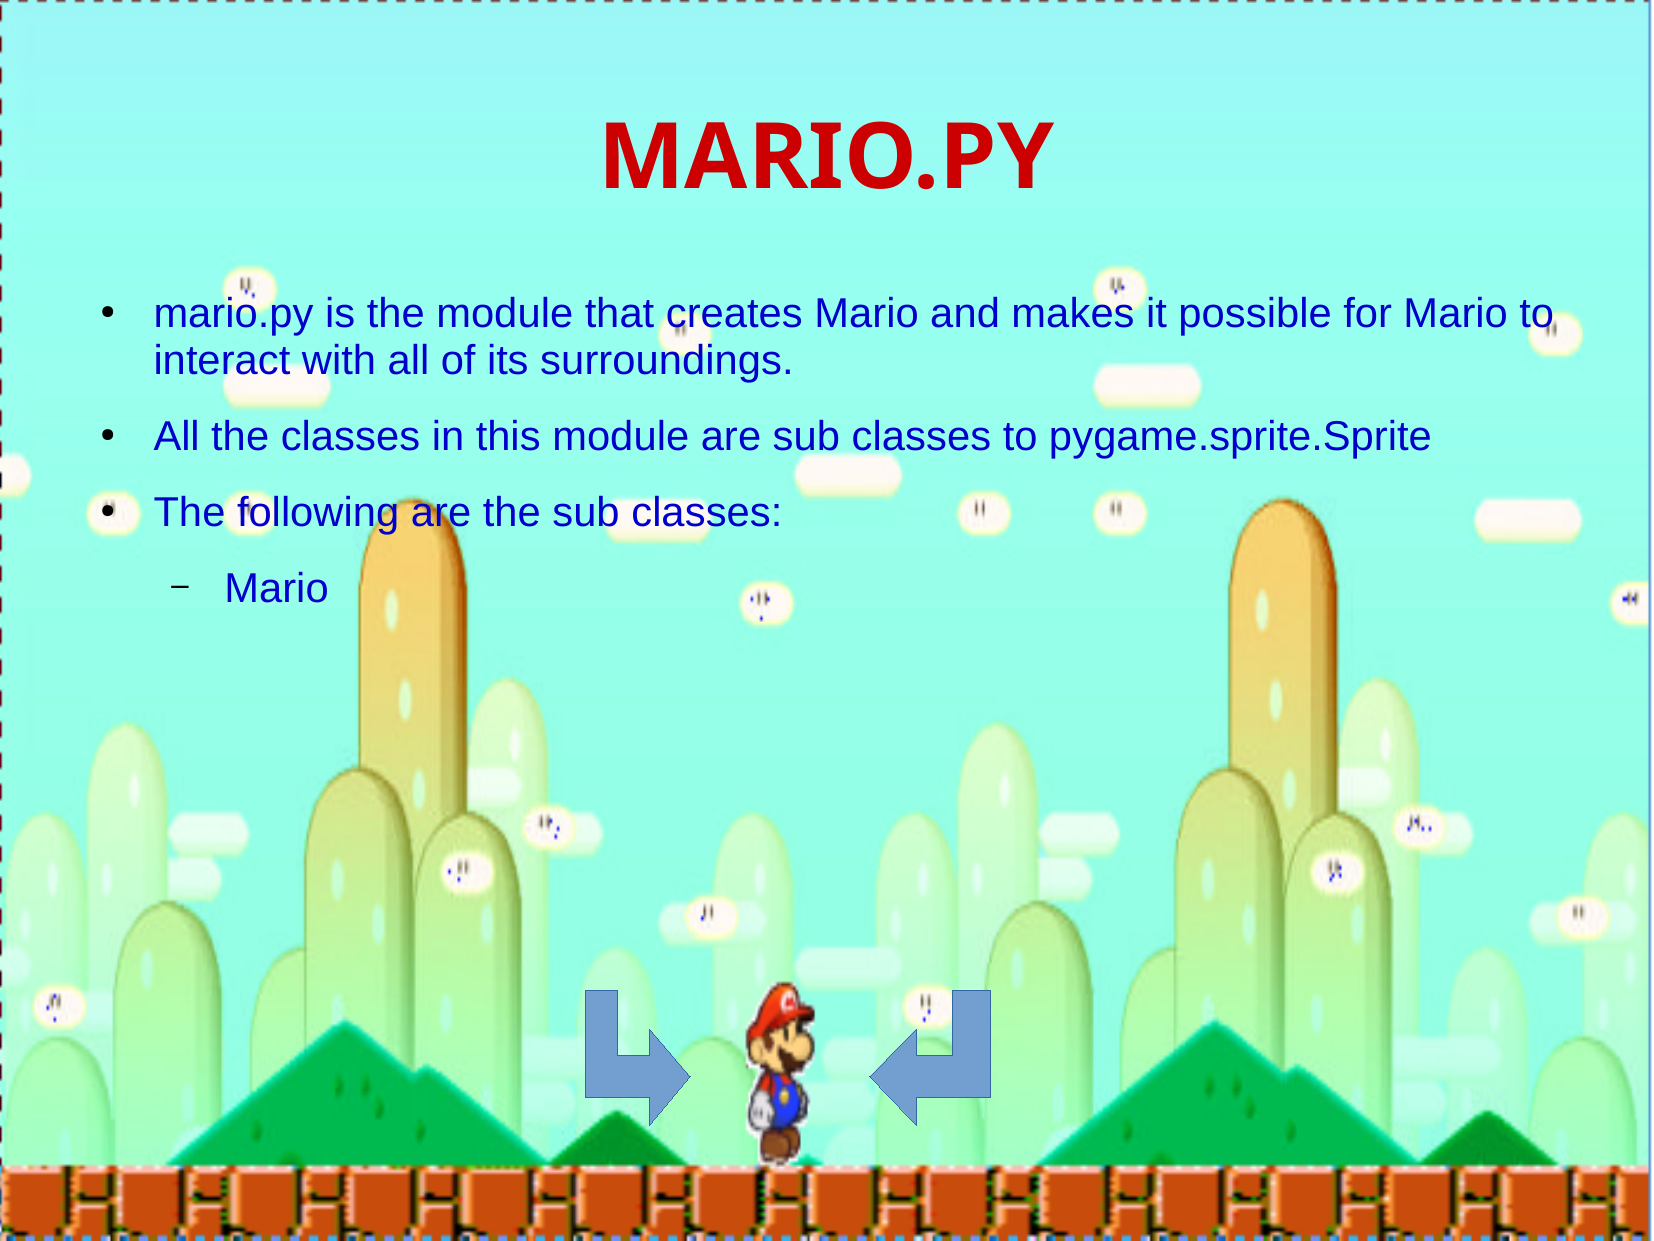

# MARIO.PY
mario.py is the module that creates Mario and makes it possible for Mario to interact with all of its surroundings.
All the classes in this module are sub classes to pygame.sprite.Sprite
The following are the sub classes:
Mario